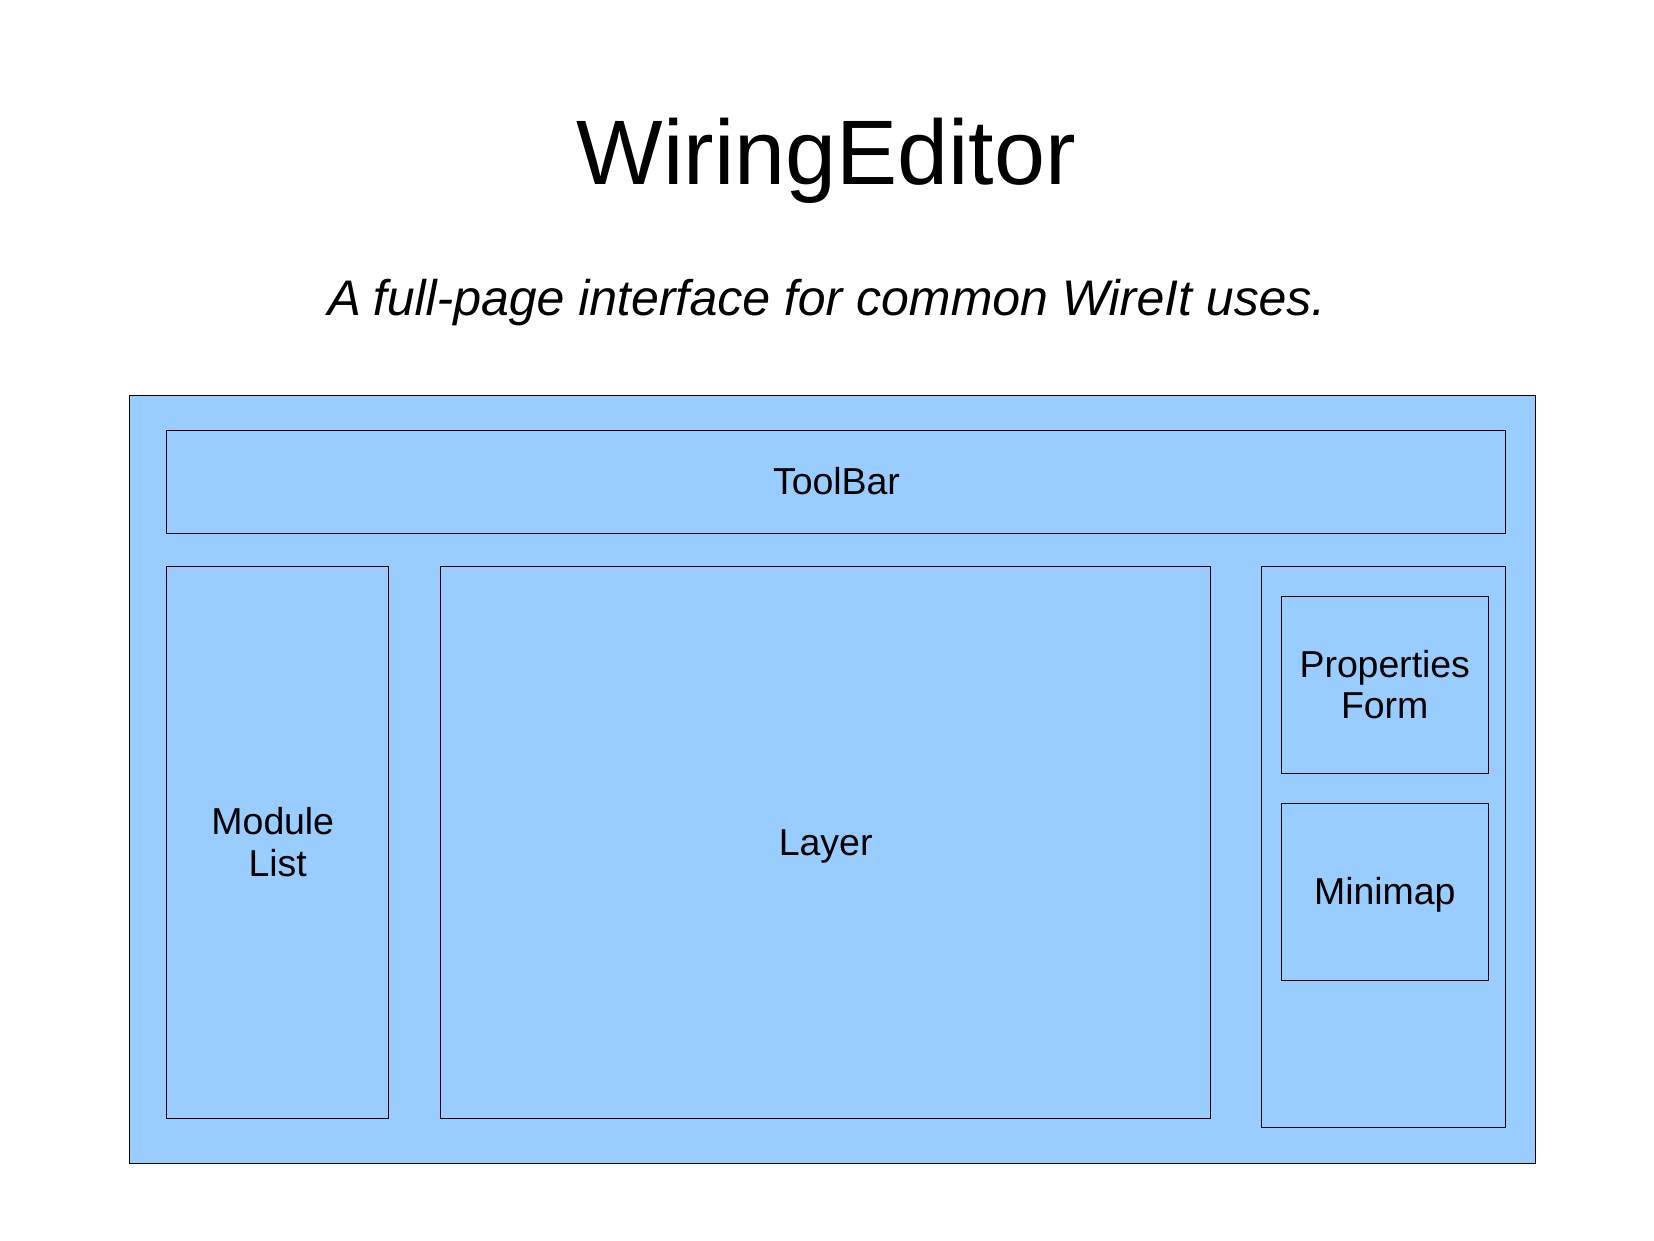

# WiringEditor
A full-page interface for common WireIt uses.
ToolBar
Module
List
Layer
Properties
Form
Minimap